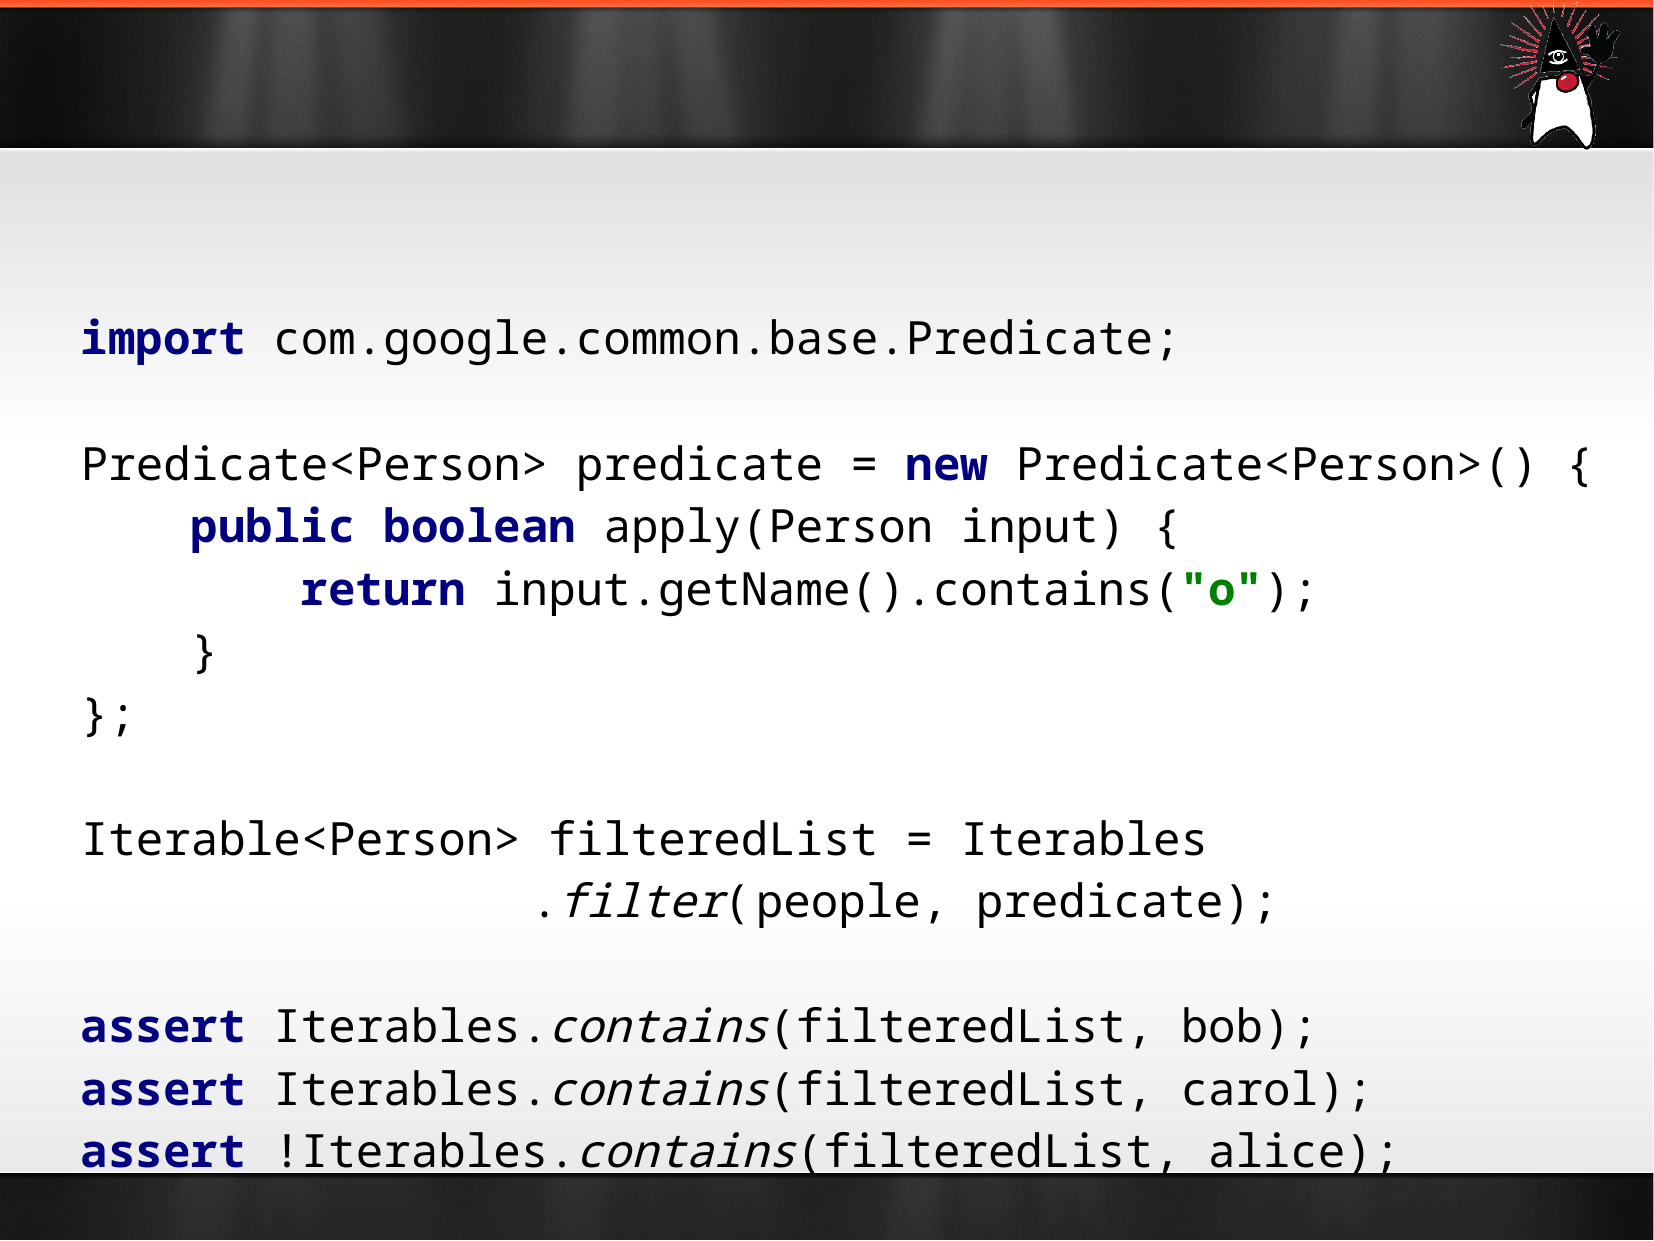

#
import com.google.common.base.Predicate;
Predicate<Person> predicate = new Predicate<Person>() {
 public boolean apply(Person input) {
 return input.getName().contains("o");
 }
};
Iterable<Person> filteredList = Iterables
						.filter(	people, predicate);
assert Iterables.contains(filteredList, bob);
assert Iterables.contains(filteredList, carol);
assert !Iterables.contains(filteredList, alice);